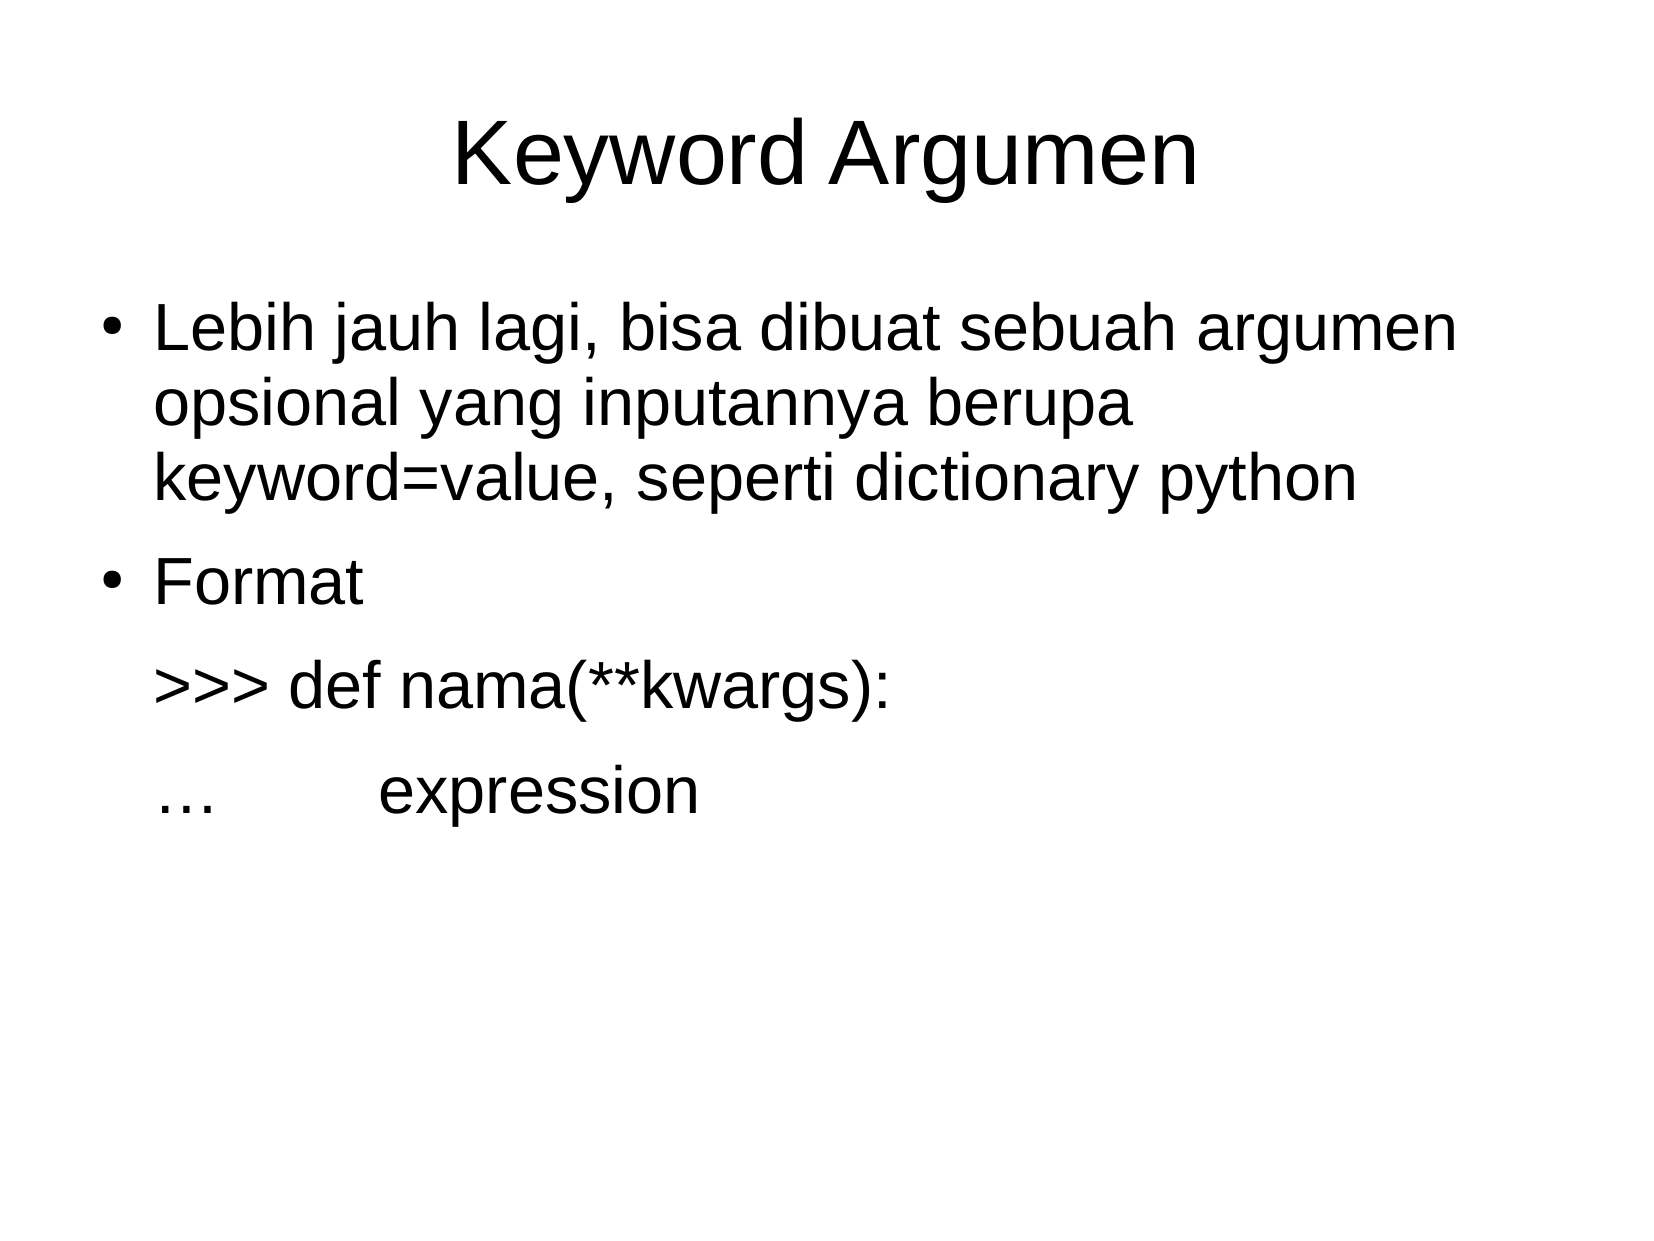

# Keyword Argumen
Lebih jauh lagi, bisa dibuat sebuah argumen opsional yang inputannya berupa keyword=value, seperti dictionary python
Format
>>> def nama(**kwargs):
… 		expression